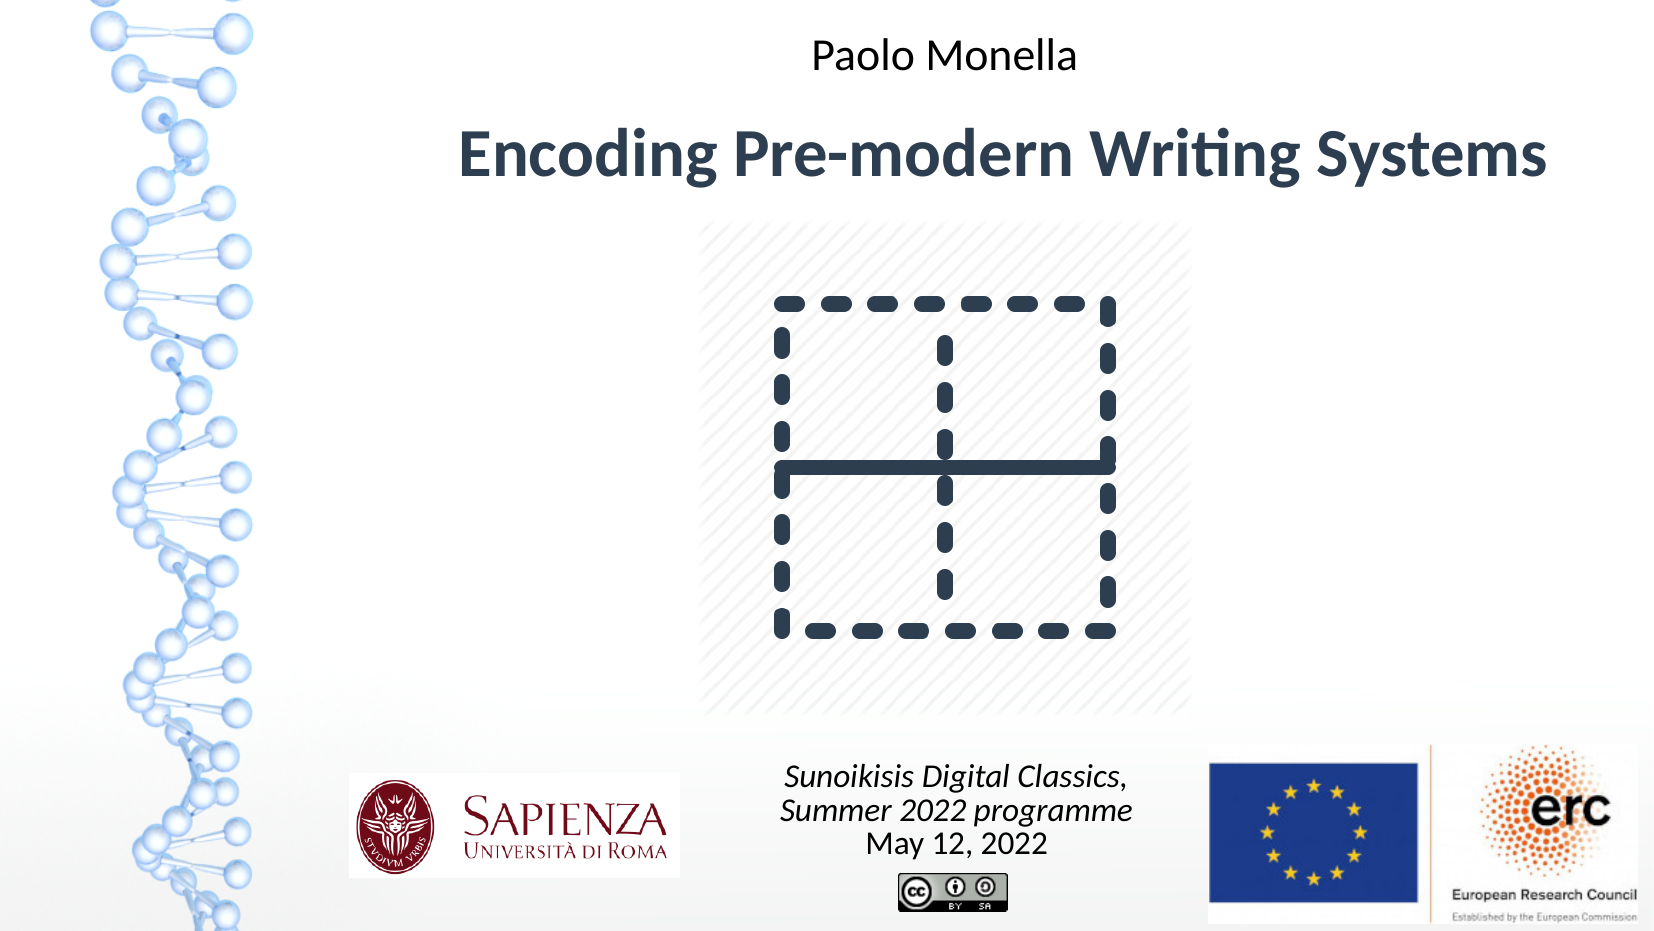

# Paolo Monella
Encoding Pre-modern Writing Systems
Sunoikisis Digital Classics,
Summer 2022 programme
May 12, 2022